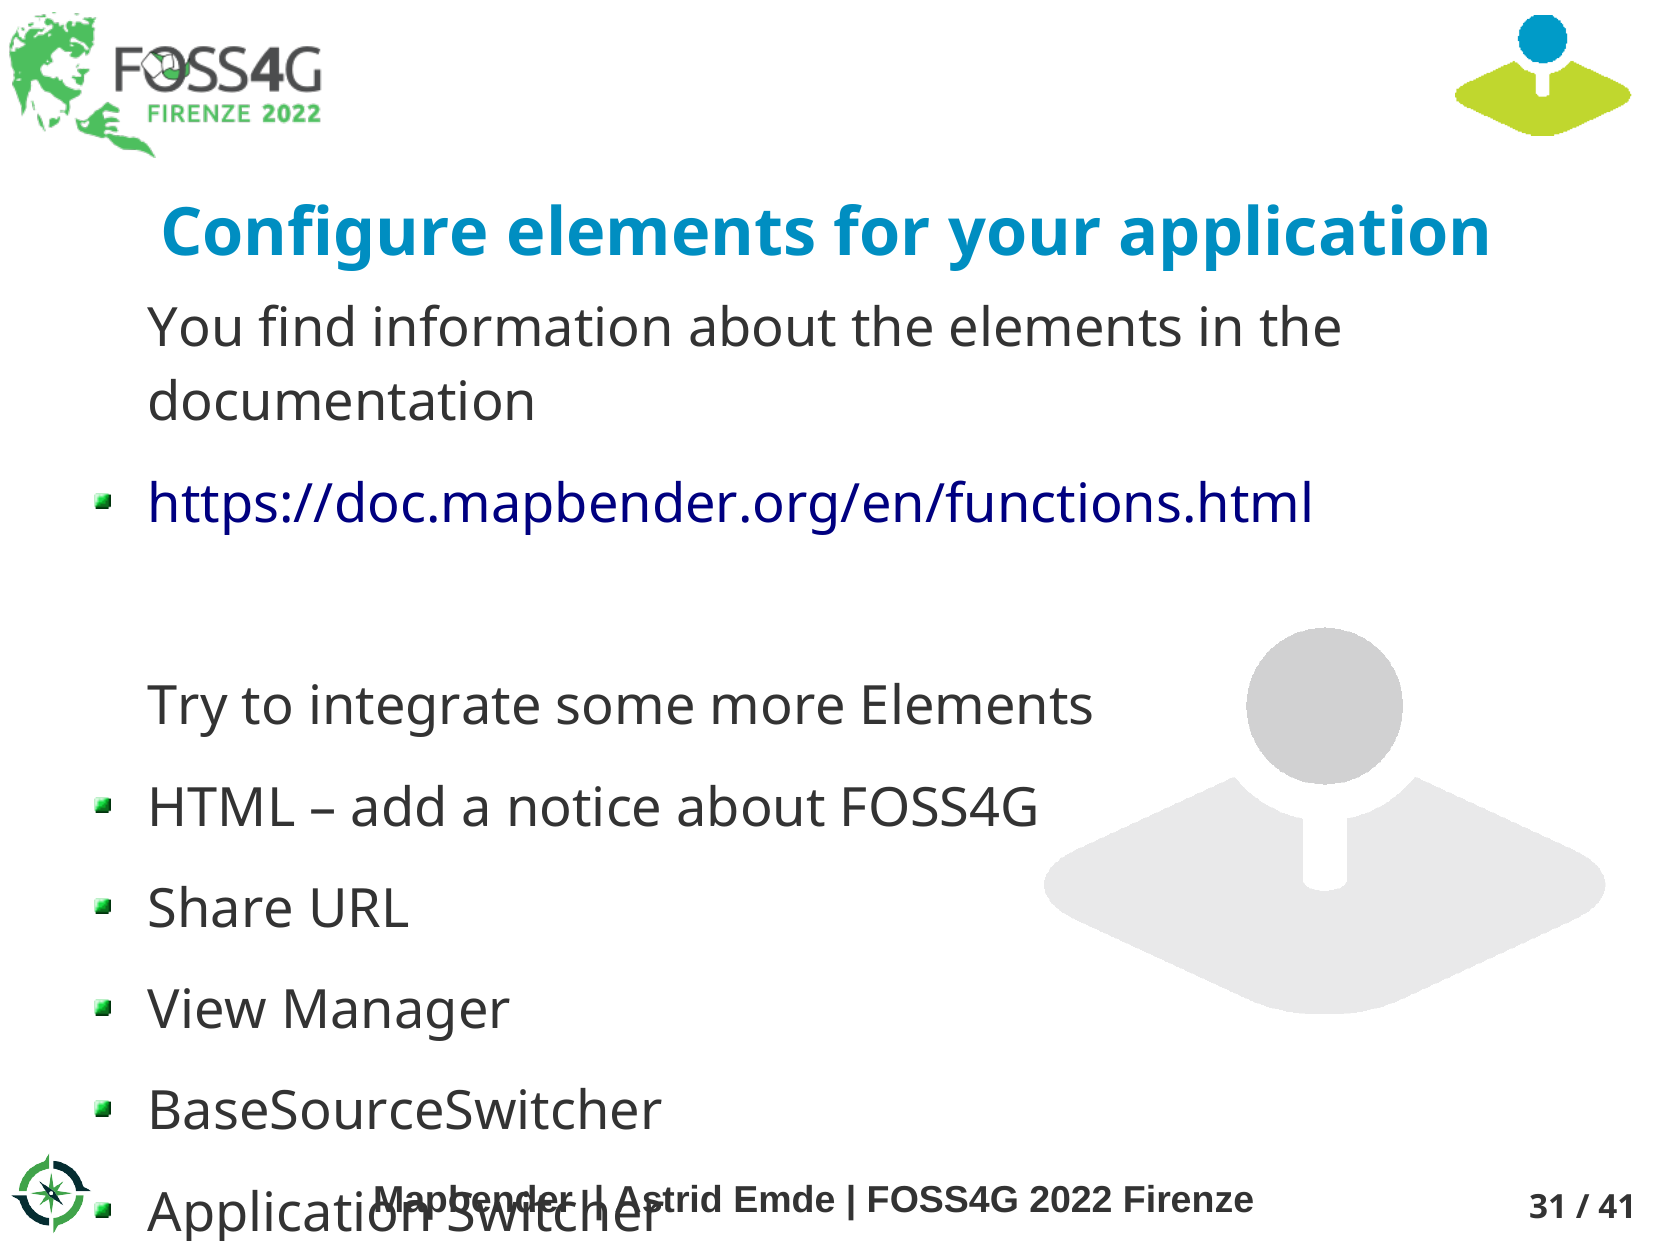

# Configure elements for your application
You find information about the elements in the documentation
https://doc.mapbender.org/en/functions.html
Try to integrate some more Elements
HTML – add a notice about FOSS4G
Share URL
View Manager
BaseSourceSwitcher
Application Switcher